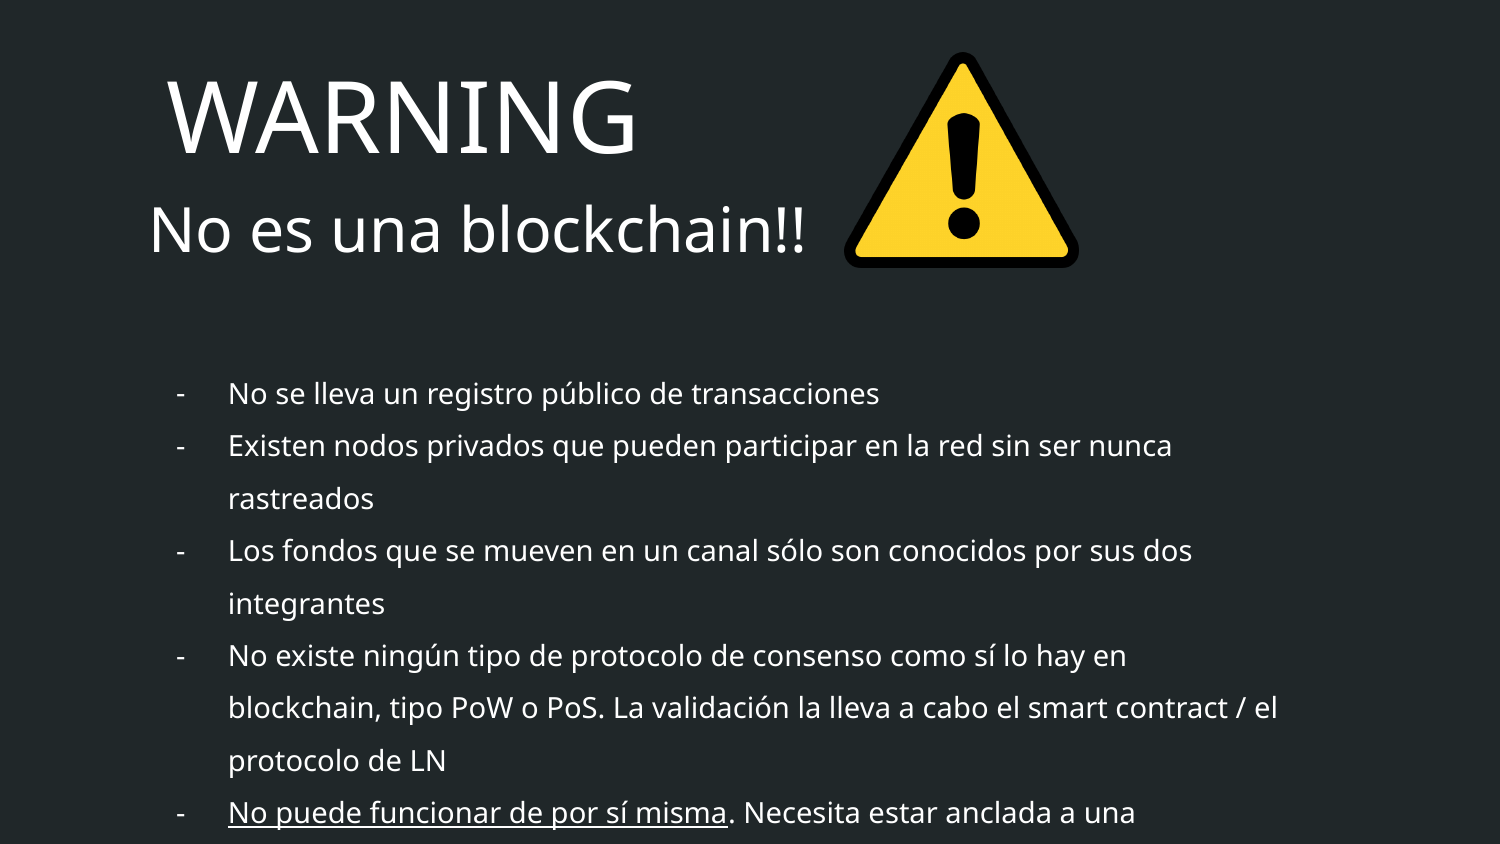

WARNING
No es una blockchain!!
No se lleva un registro público de transacciones
Existen nodos privados que pueden participar en la red sin ser nunca rastreados
Los fondos que se mueven en un canal sólo son conocidos por sus dos integrantes
No existe ningún tipo de protocolo de consenso como sí lo hay en blockchain, tipo PoW o PoS. La validación la lleva a cabo el smart contract / el protocolo de LN
No puede funcionar de por sí misma. Necesita estar anclada a una blockchain. Es una segunda capa sobre la BC.